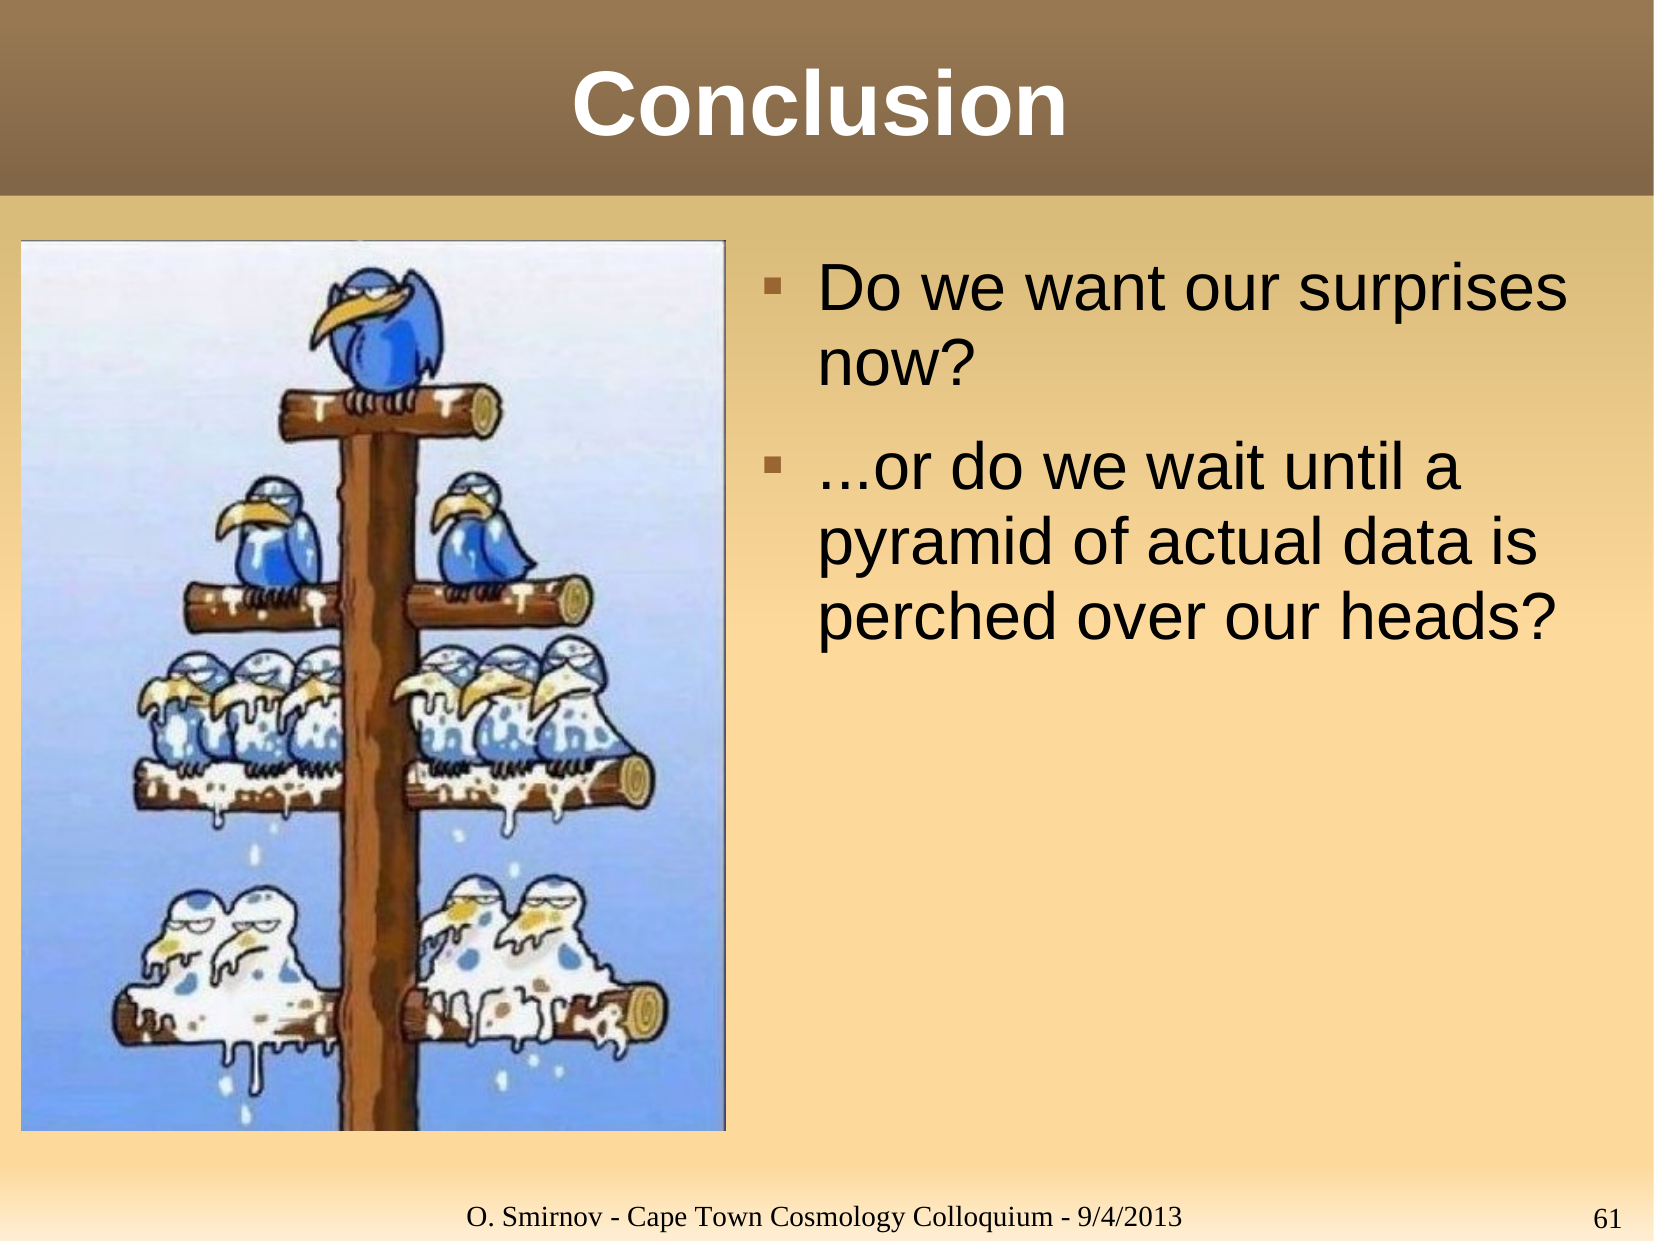

# Conclusion
Do we want our surprises now?
...or do we wait until a pyramid of actual data is perched over our heads?
O. Smirnov - Cape Town Cosmology Colloquium - 9/4/2013
61